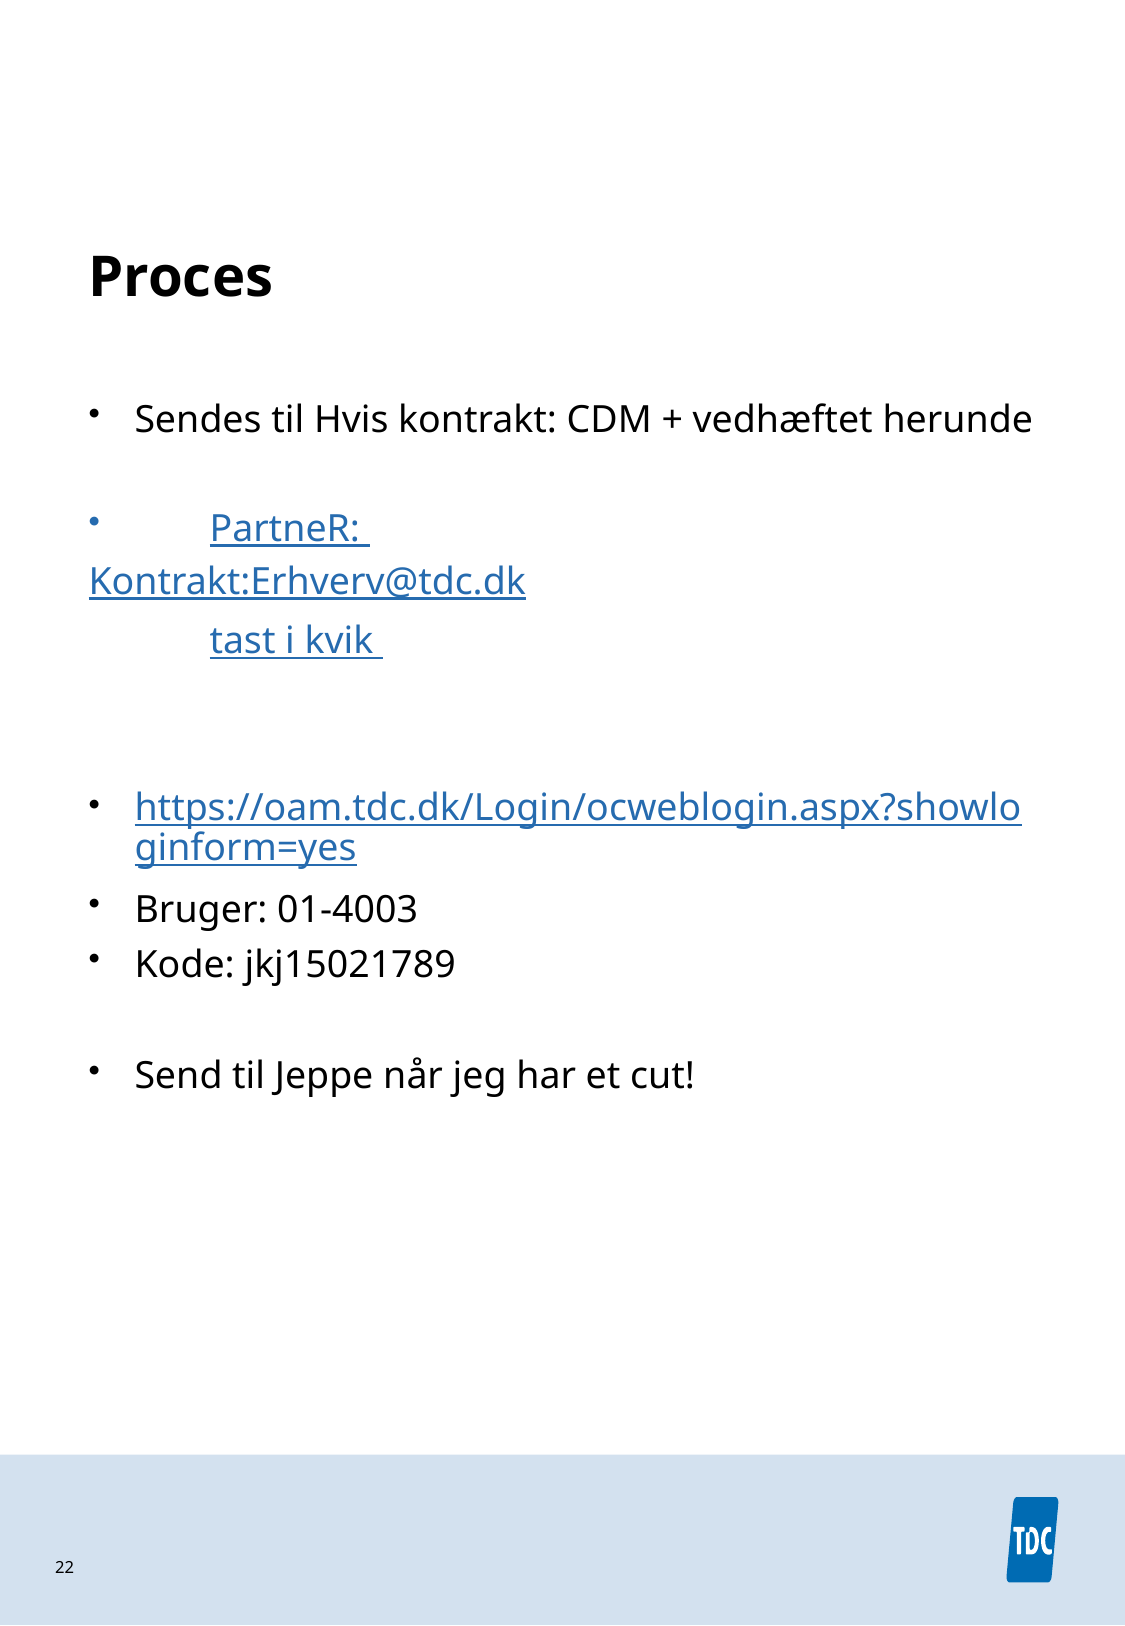

# Proces
Sendes til Hvis kontrakt: CDM + vedhæftet herunde
	PartneR:
		Kontrakt:Erhverv@tdc.dk
		tast i kvik
https://oam.tdc.dk/Login/ocweblogin.aspx?showloginform=yes
Bruger: 01-4003
Kode: jkj15021789
Send til Jeppe når jeg har et cut!